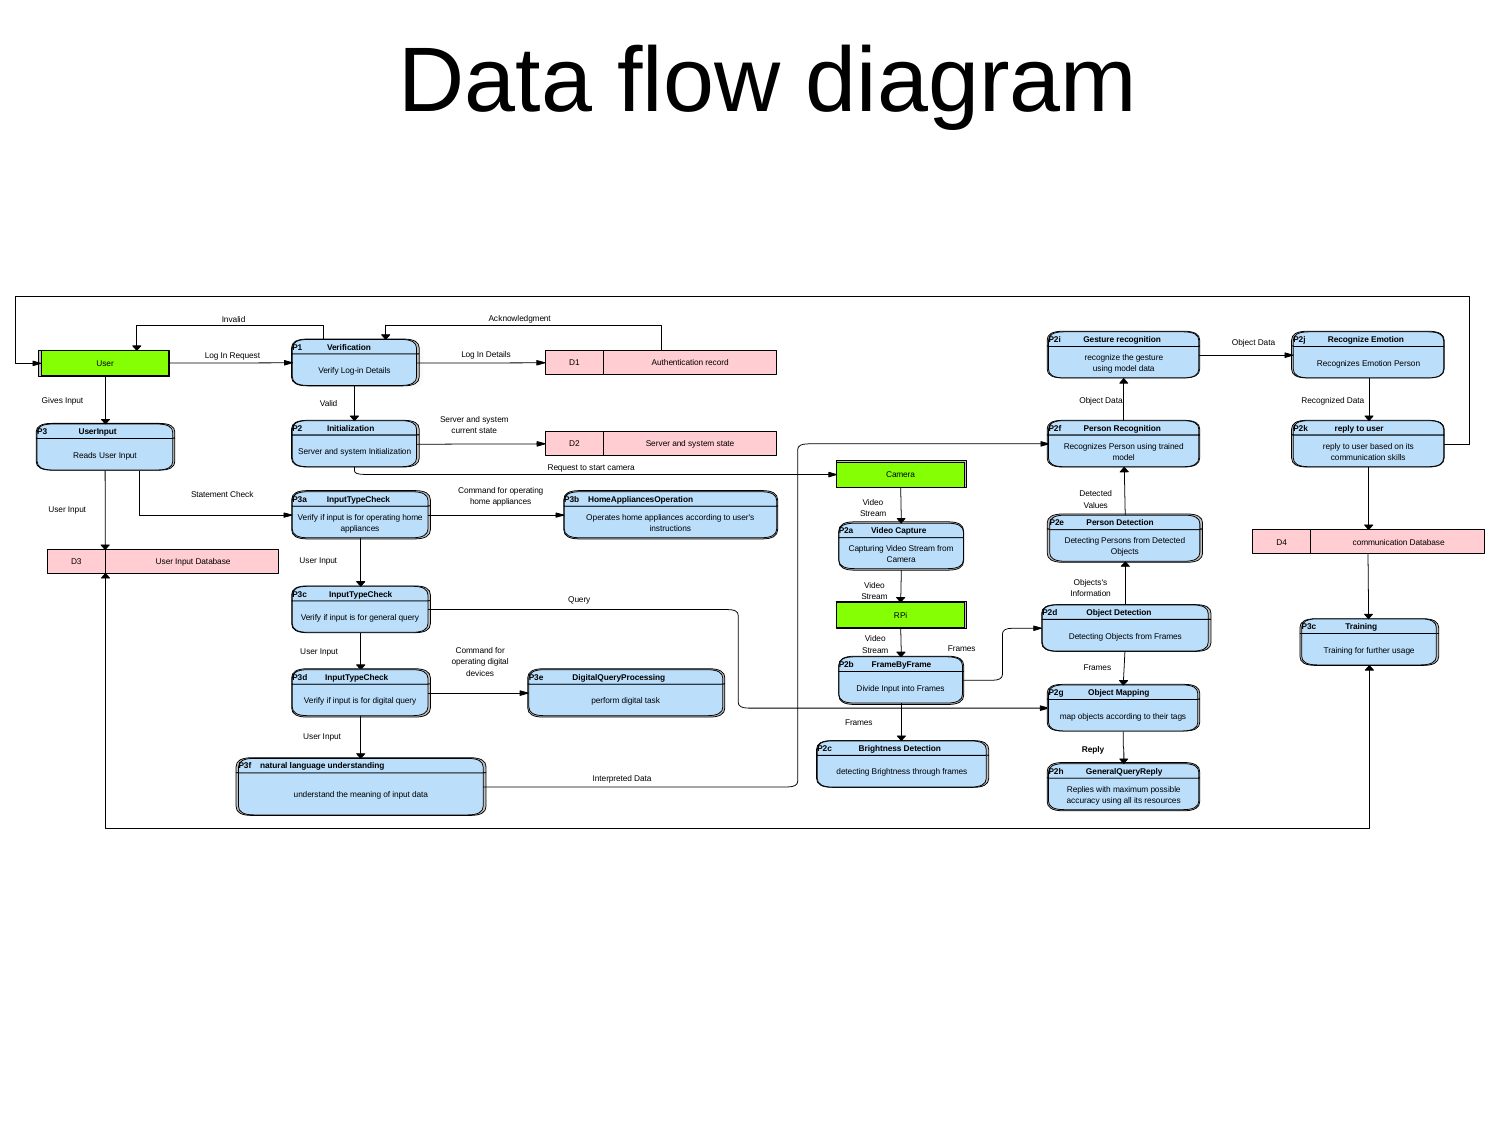

Data flow diagram
Acknowledgment
Invalid
P2i Gesture recognition
P2j Recognize Emotion
Object Data
P1 Verification
Log In Details
Log In Request
recognize the gesture
using model data
Recognizes Emotion Person
D1
Authentication record
User
Verify Log-in Details
Gives Input
Object Data
Recognized Data​
Valid
Server and system current state
P2f Person Recognition
P2 Initialization
P2k reply to user
P3 UserInput
D2
Server and system state
Recognizes Person using trained model
reply to user based on its communication skills
Server and system Initialization
Reads User Input
Request to start camera
Camera
Command for operating home appliances
Detected Values
Statement Check
P3a InputTypeCheck
P3b HomeAppliancesOperation
Video
Stream
User Input
Verify if input is for operating home appliances
Operates home appliances according to user's instructions
P2e Person Detection
P2a Video Capture
Detecting Persons from Detected Objects
D4
 communication Database
Capturing Video Stream from Camera
User Input
D3
 User Input Database
Objects's
Information
Video
Stream
P3c InputTypeCheck
Query
P2d Object Detection
RPi
Verify if input is for general query
P3c Training
Detecting Objects from Frames
Video
Stream
Frames
Training for further usage
Command for operating digital devices
User Input
P2b FrameByFrame
Frames
P3e DigitalQueryProcessing
P3d InputTypeCheck
Divide Input into Frames
P2g Object Mapping
Verify if input is for digital query
perform digital task
map objects according to their tags
Frames
User Input
P2c Brightness Detection
Reply
P3f natural language understanding
detecting Brightness through frames
P2h GeneralQueryReply
Interpreted Data
Replies with maximum possible accuracy using all its resources
understand the meaning of input data